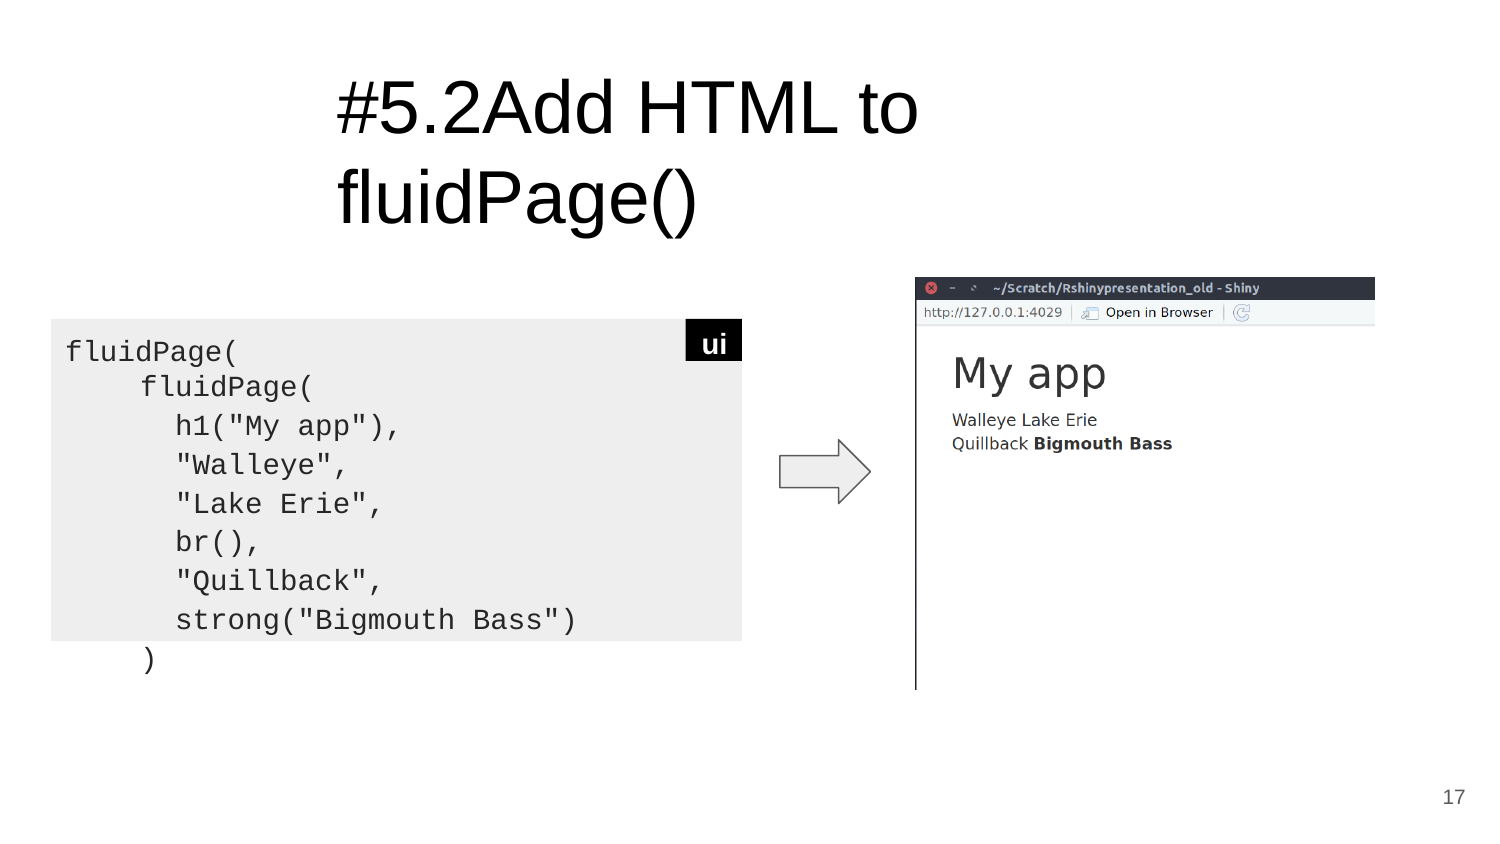

# #5.2Add HTML to fluidPage()
ui
fluidPage(
fluidPage(
 h1("My app"),
 "Walleye",
 "Lake Erie",
 br(),
 "Quillback",
 strong("Bigmouth Bass")
)